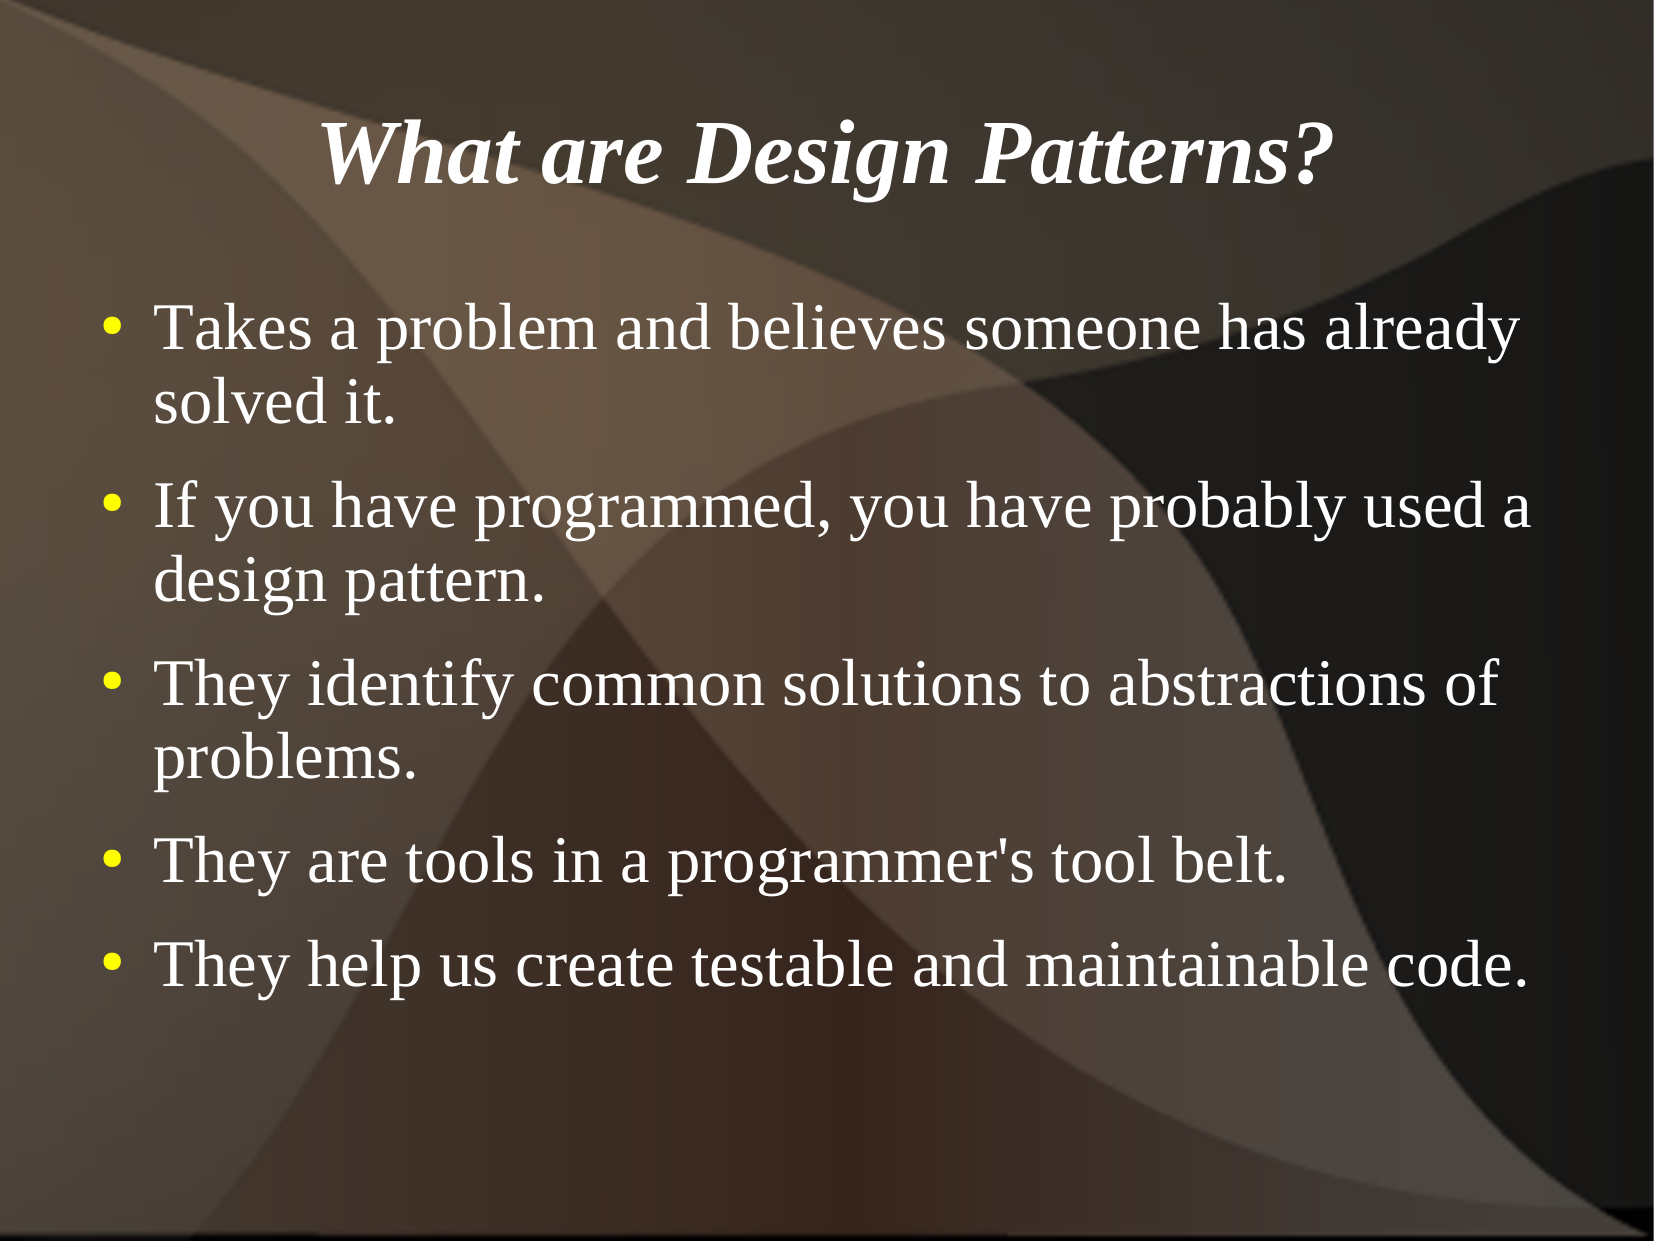

# What are Design Patterns?
Takes a problem and believes someone has already solved it.
If you have programmed, you have probably used a design pattern.
They identify common solutions to abstractions of problems.
They are tools in a programmer's tool belt.
They help us create testable and maintainable code.